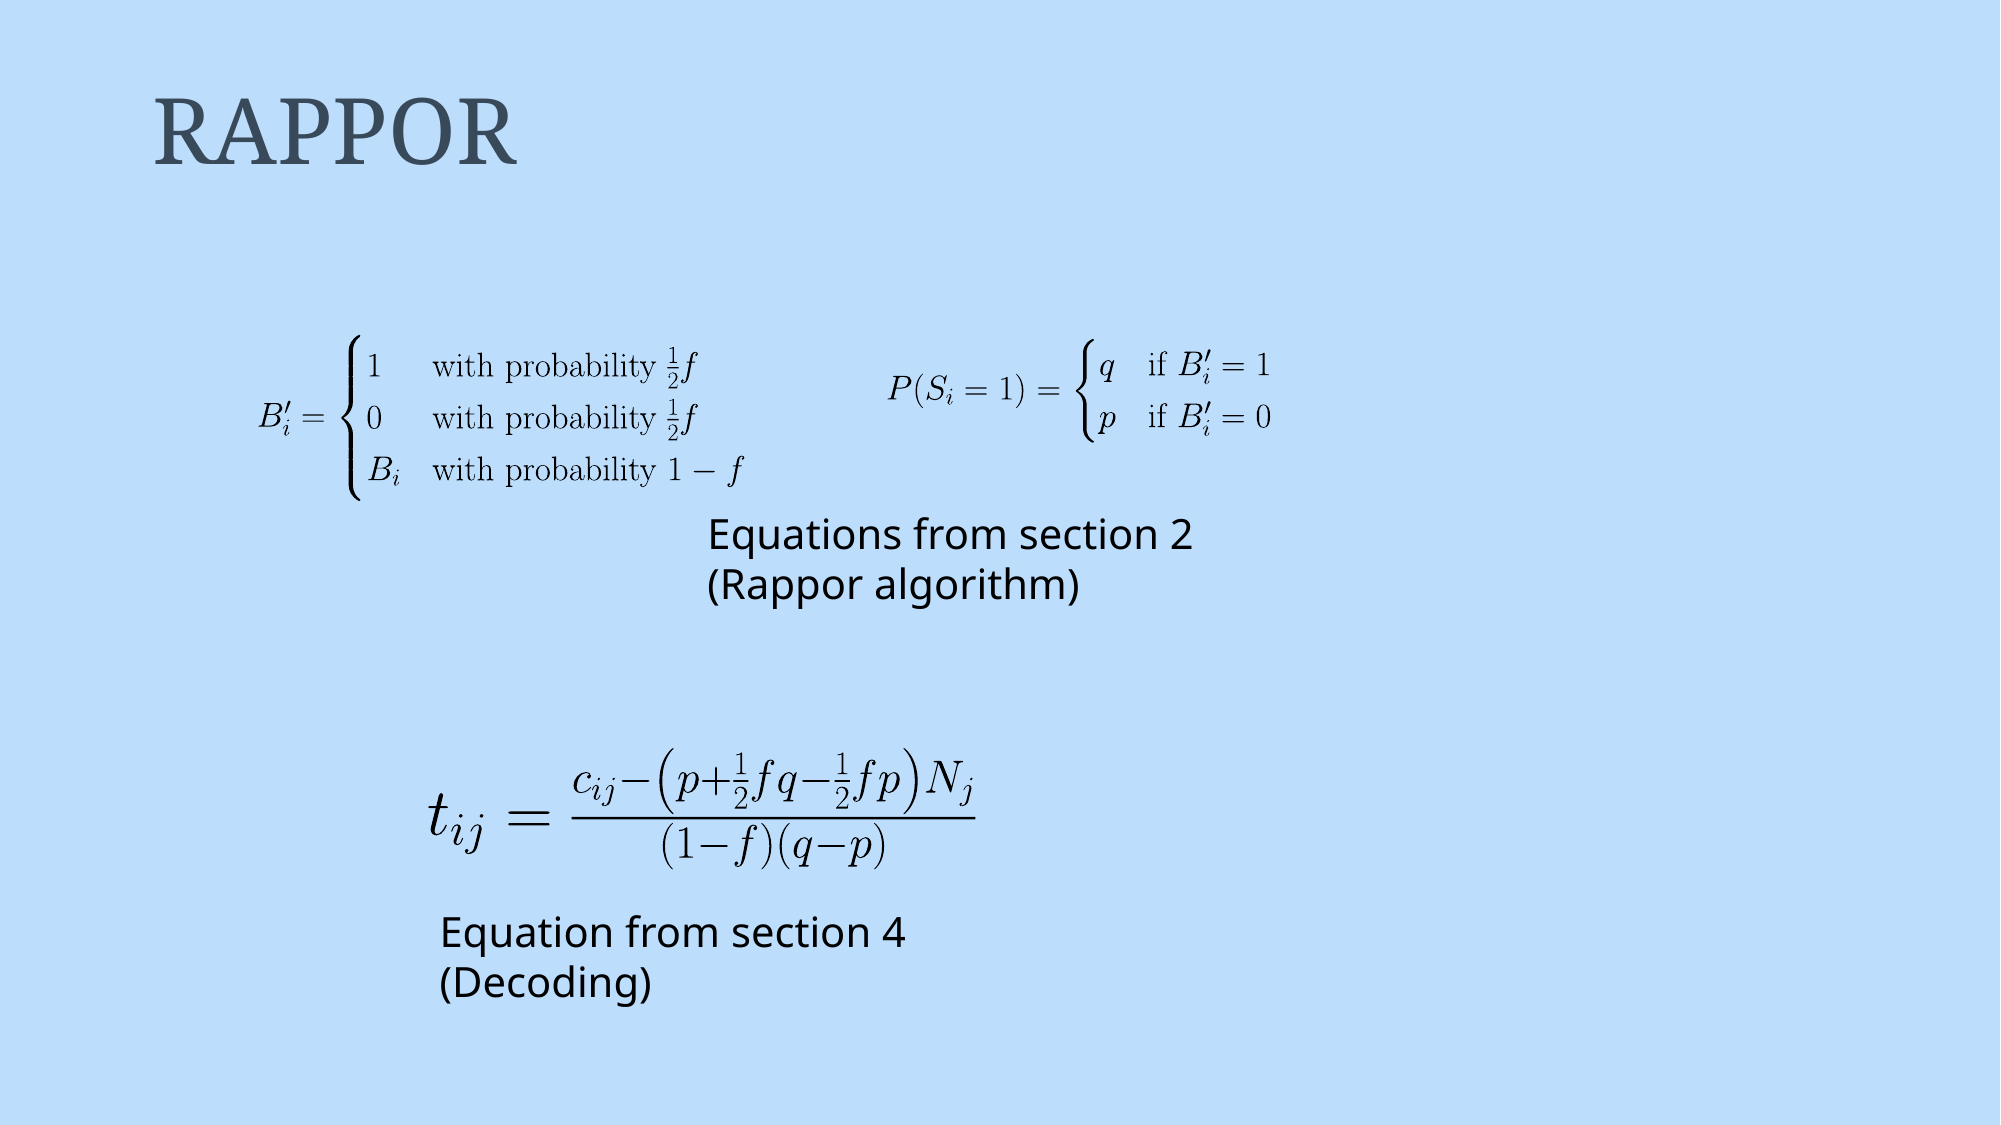

# RAPPOR
Equations from section 2
(Rappor algorithm)
Equation from section 4​
(Decoding)
​
​